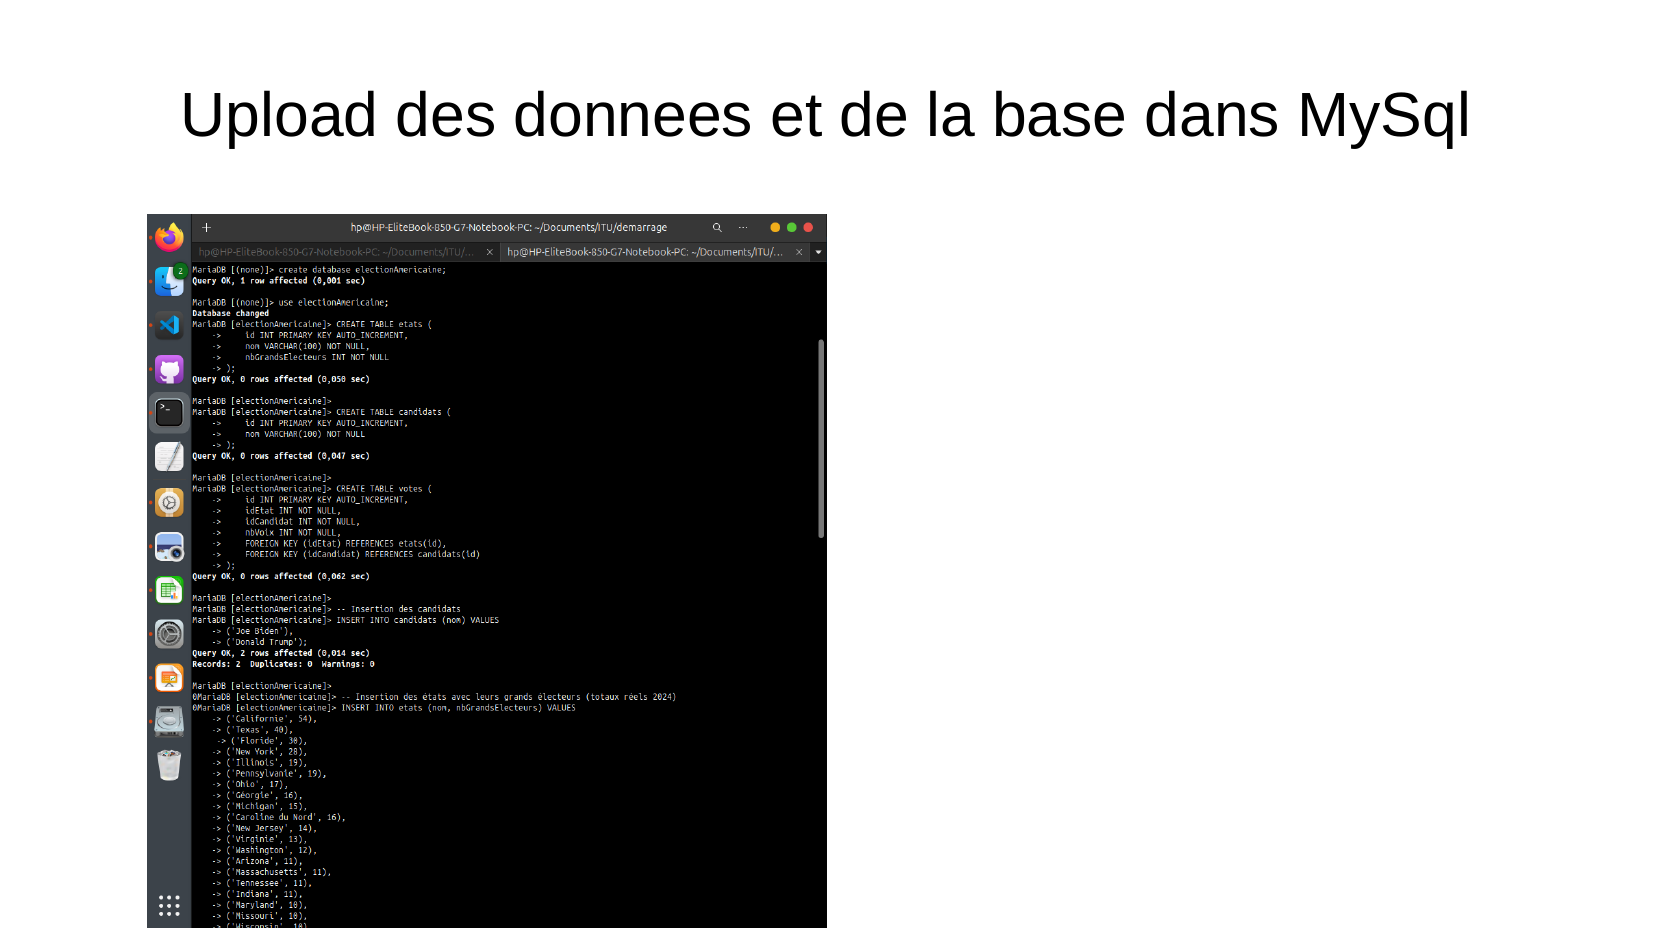

# Upload des donnees et de la base dans MySql